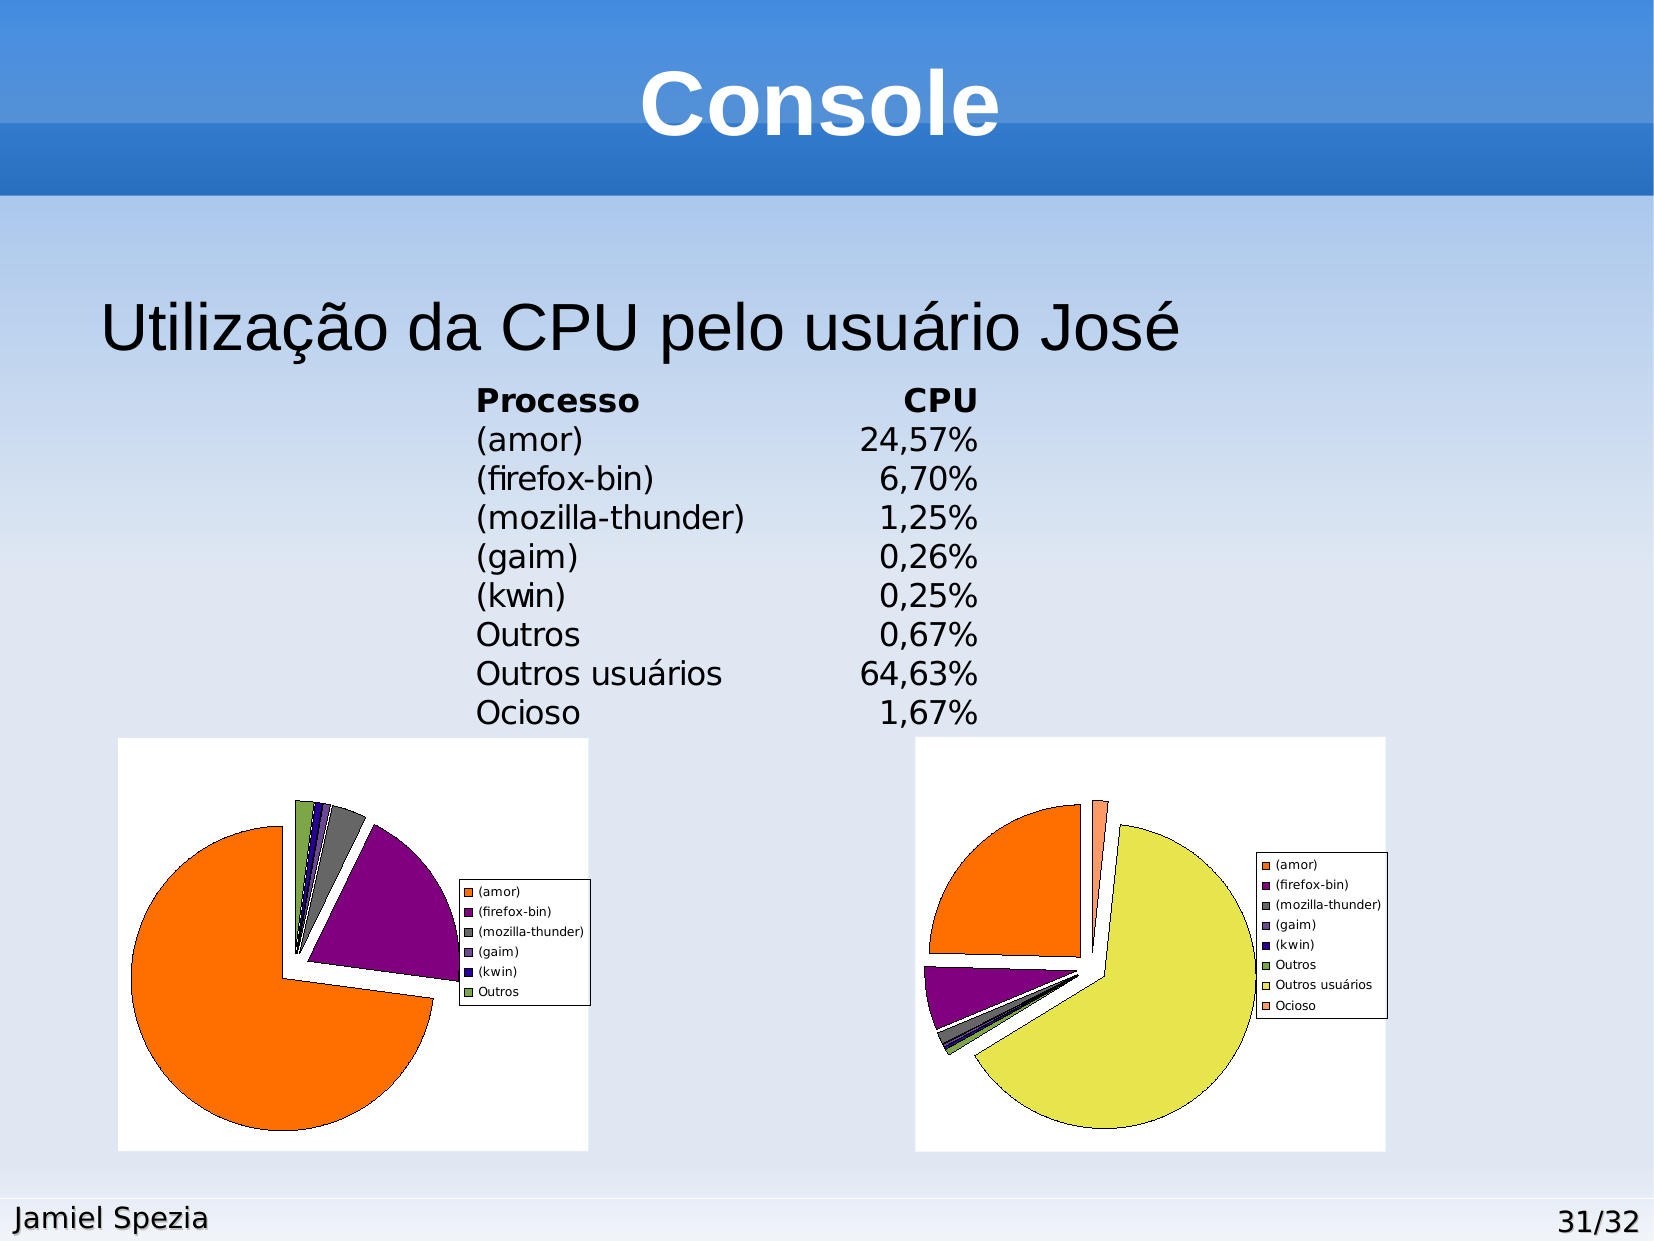

Console
# Utilização da CPU pelo usuário José
### Chart
| Category | Coluna G |
|---|---|
| (amor) | 0.24573023 |
| (firefox-bin) | 0.06698971 |
| (mozilla-thunder) | 0.01246817 |
| (gaim) | 0.00262837 |
| (kwin) | 0.00252979 |
| Outros | 0.00670234 |
| Outros usuários | 0.6462529 |
| Ocioso | 0.0166984899999997 |
### Chart
| Category | Coluna G |
|---|---|
| (amor) | 0.24573023 |
| (firefox-bin) | 0.06698971 |
| (mozilla-thunder) | 0.01246817 |
| (gaim) | 0.00262837 |
| (kwin) | 0.00252979 |
| Outros | 0.00670234 |